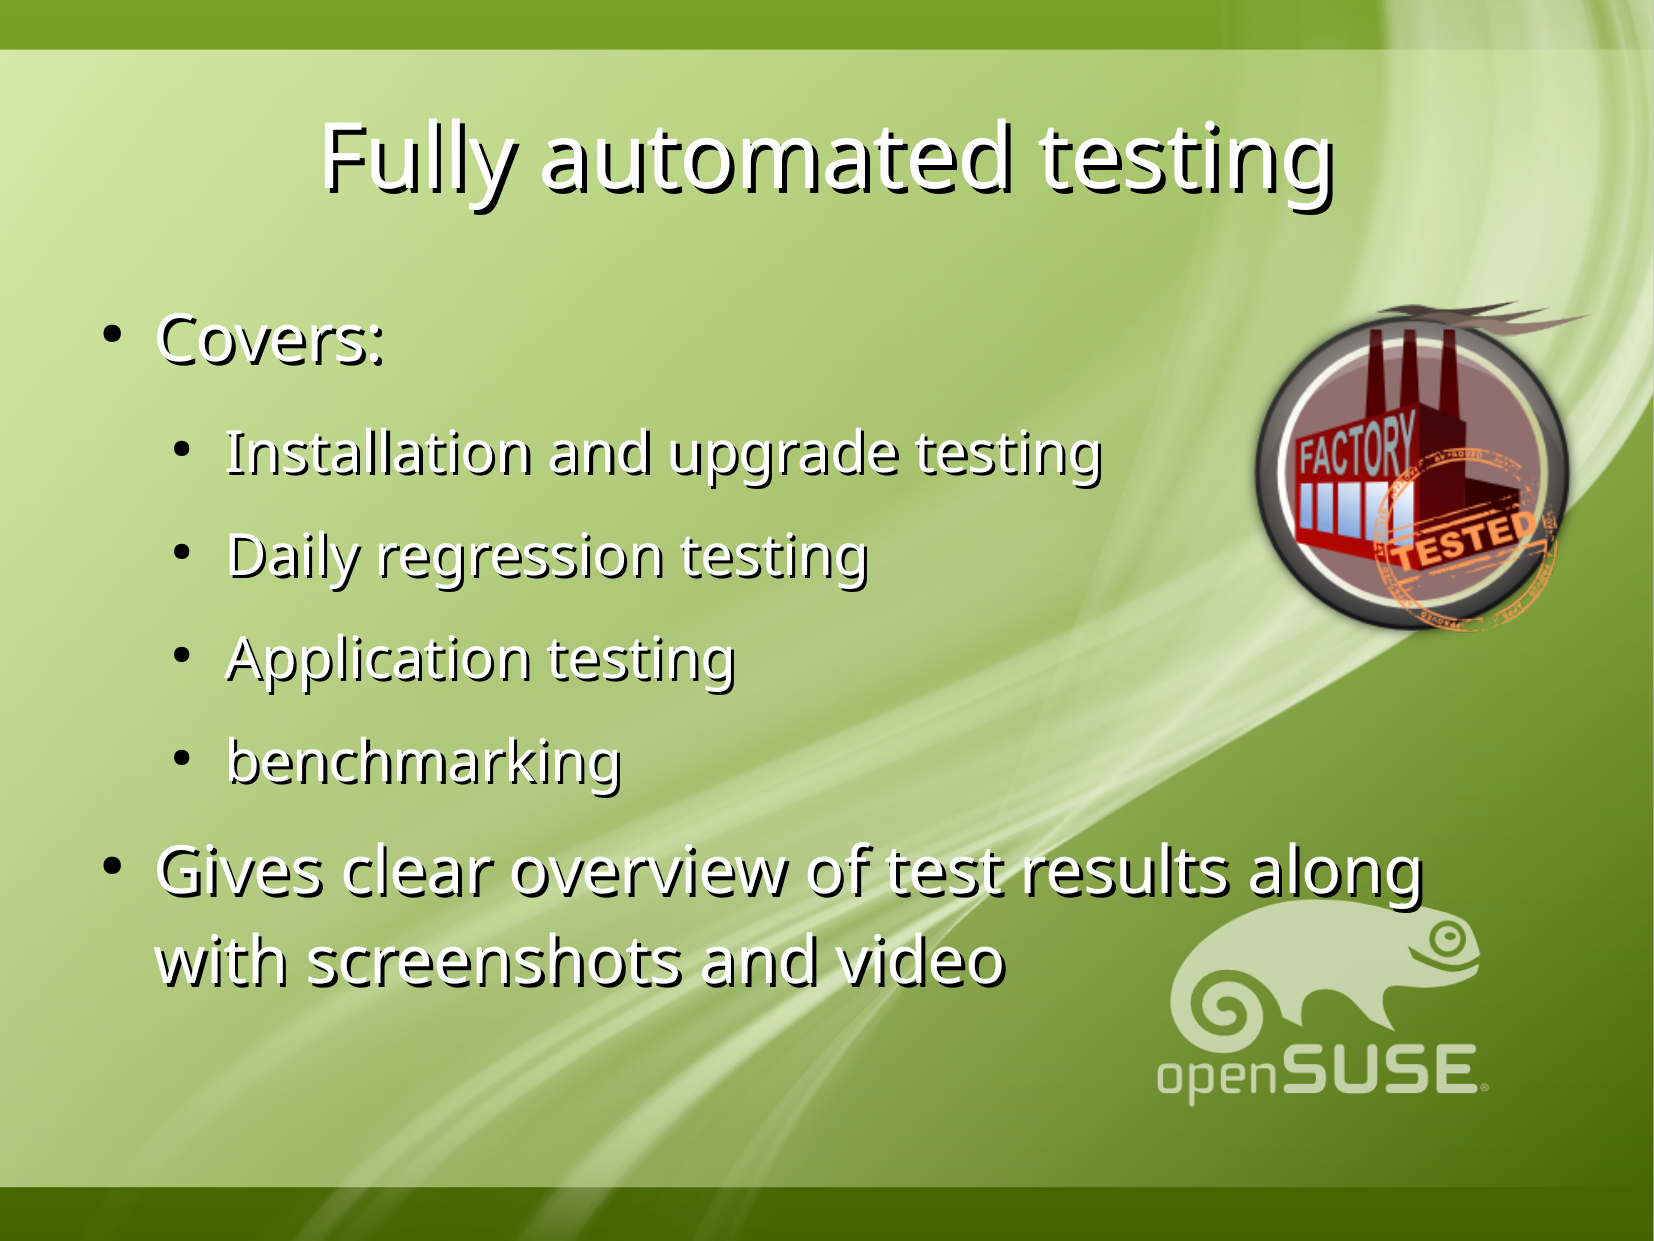

# Fully automated testing
Covers:
Installation and upgrade testing
Daily regression testing
Application testing
benchmarking
Gives clear overview of test results along with screenshots and video